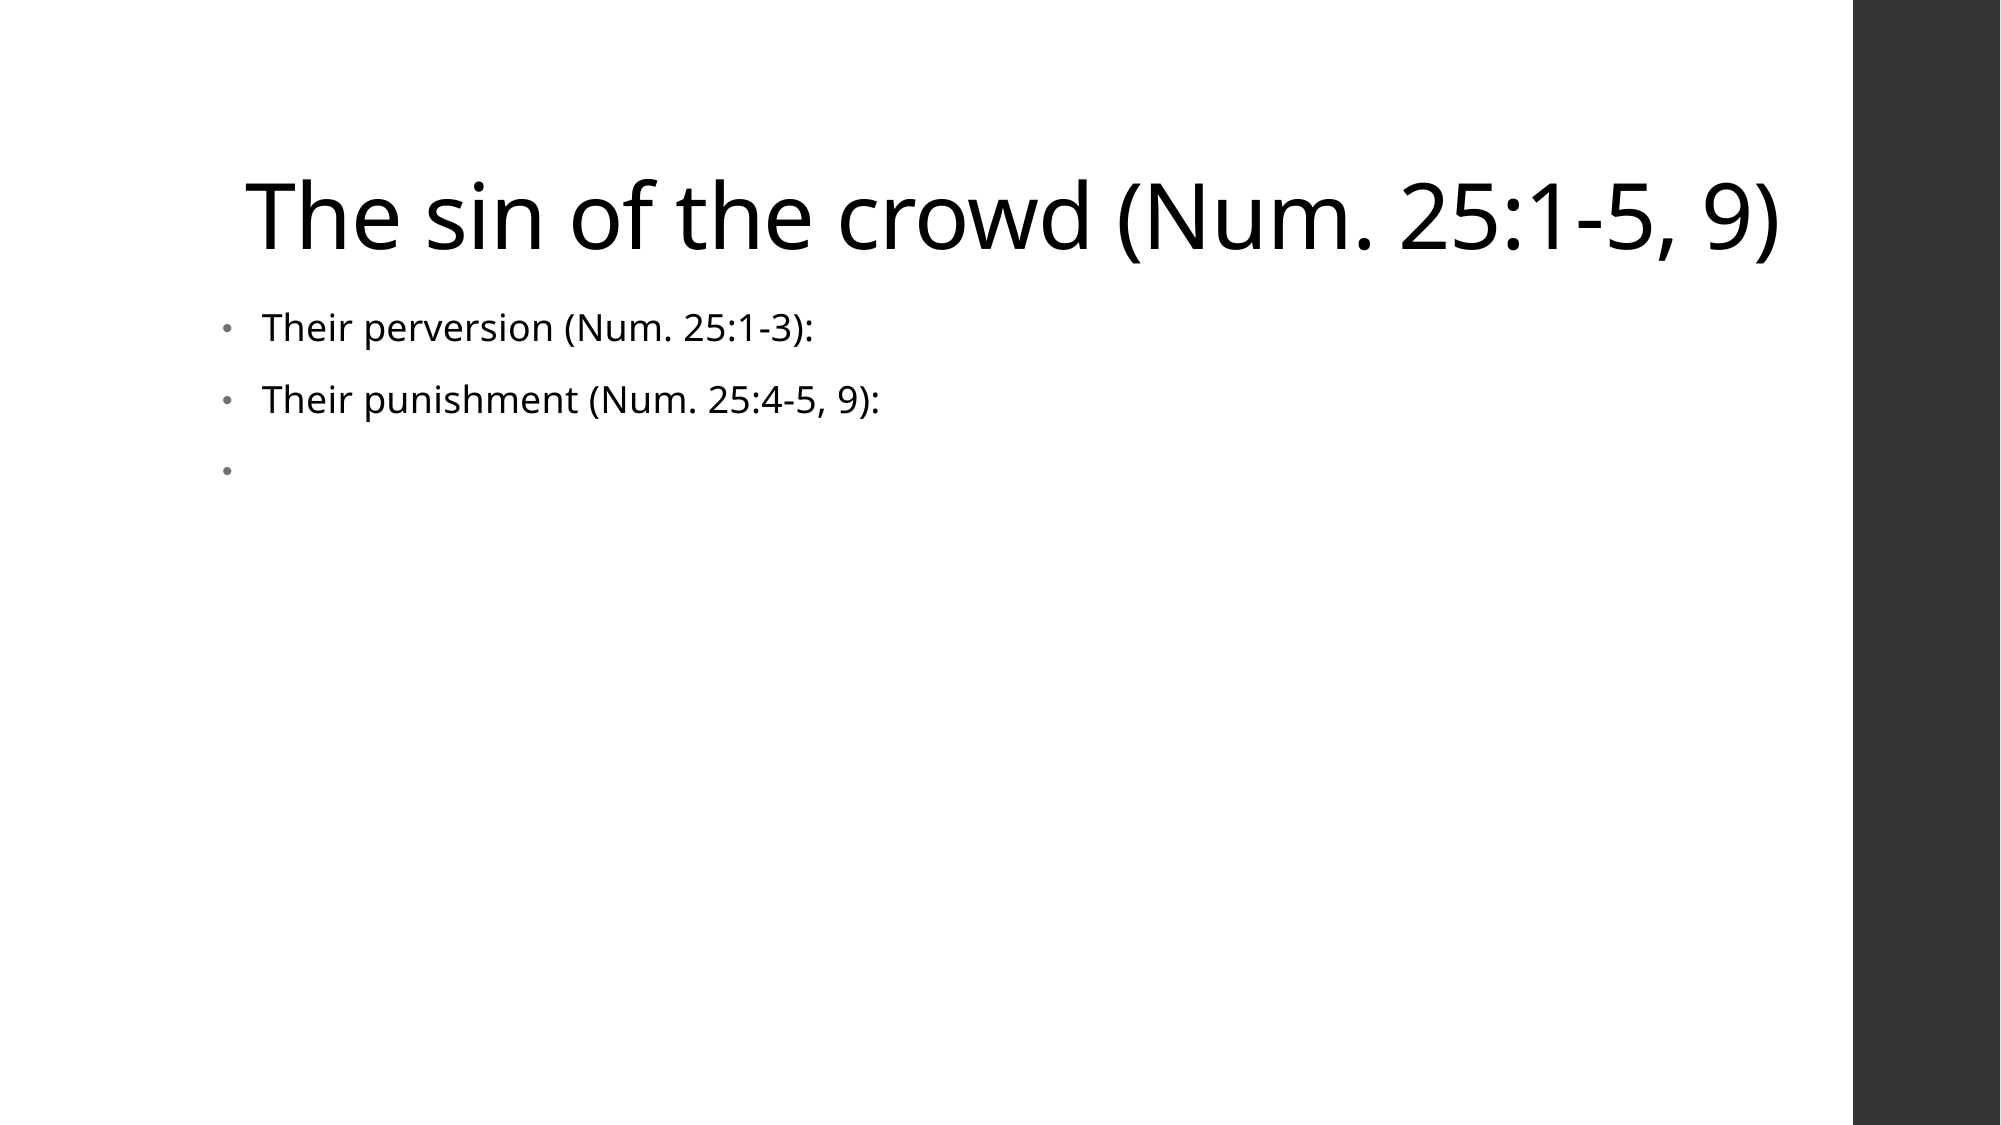

# The sin of the crowd (Num. 25:1-5, 9)
 Their perversion (Num. 25:1-3):
 Their punishment (Num. 25:4-5, 9):